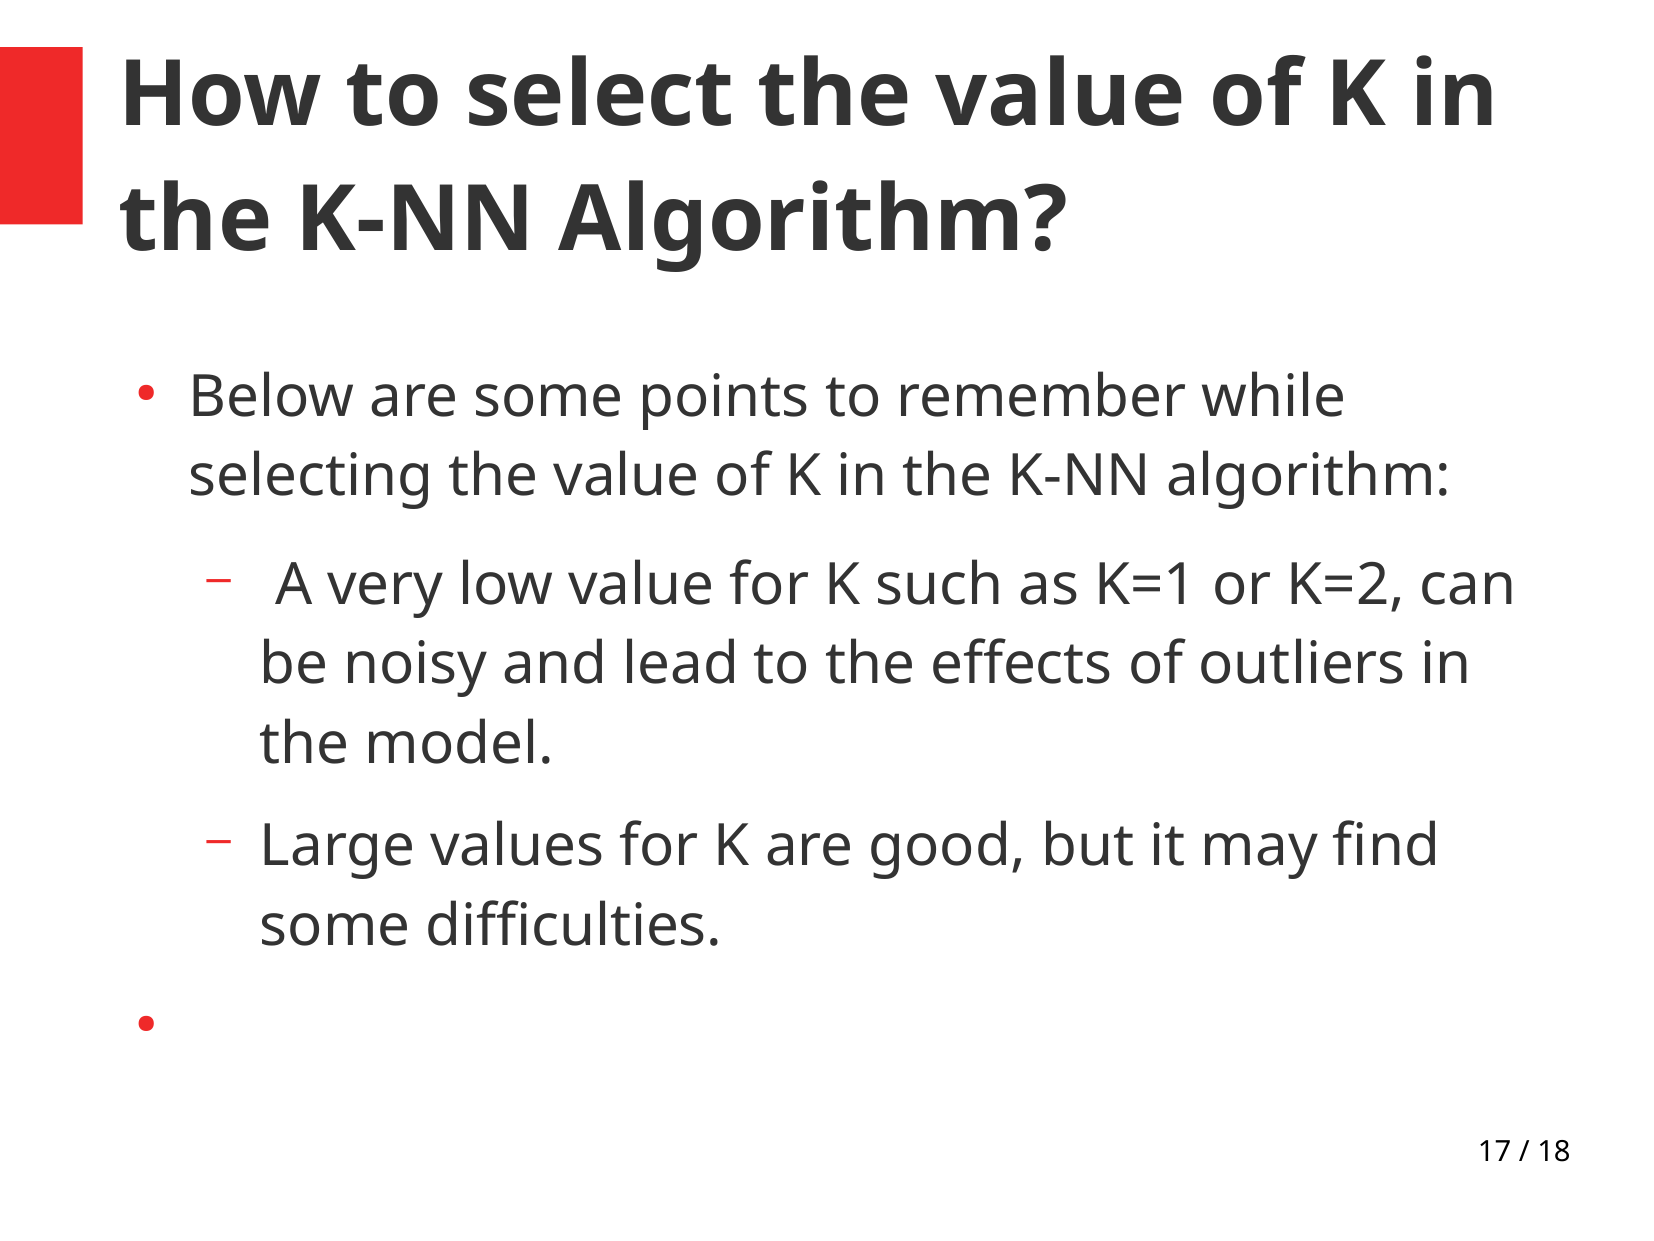

# How to select the value of K in the K-NN Algorithm?
Below are some points to remember while selecting the value of K in the K-NN algorithm:
 A very low value for K such as K=1 or K=2, can be noisy and lead to the effects of outliers in the model.
Large values for K are good, but it may find some difficulties.
17